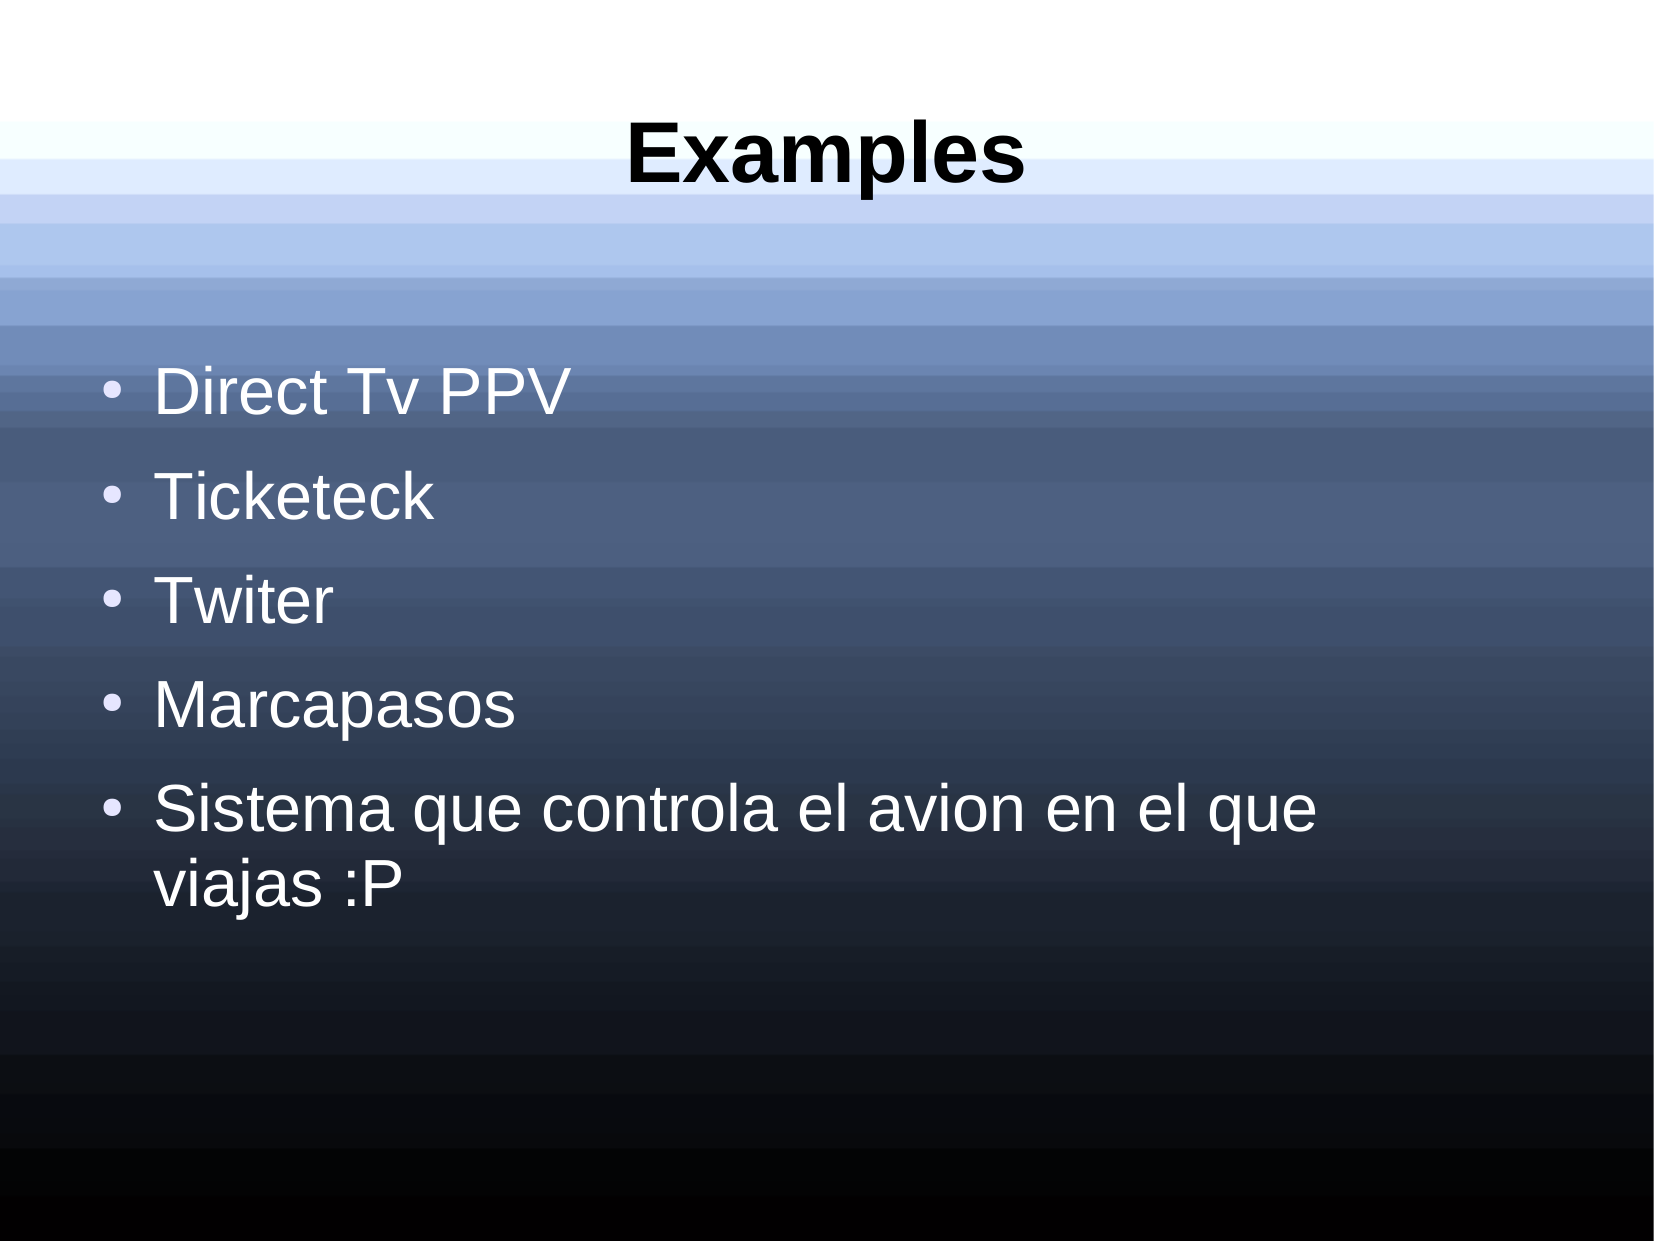

# Examples
Direct Tv PPV
Ticketeck
Twiter
Marcapasos
Sistema que controla el avion en el que viajas :P